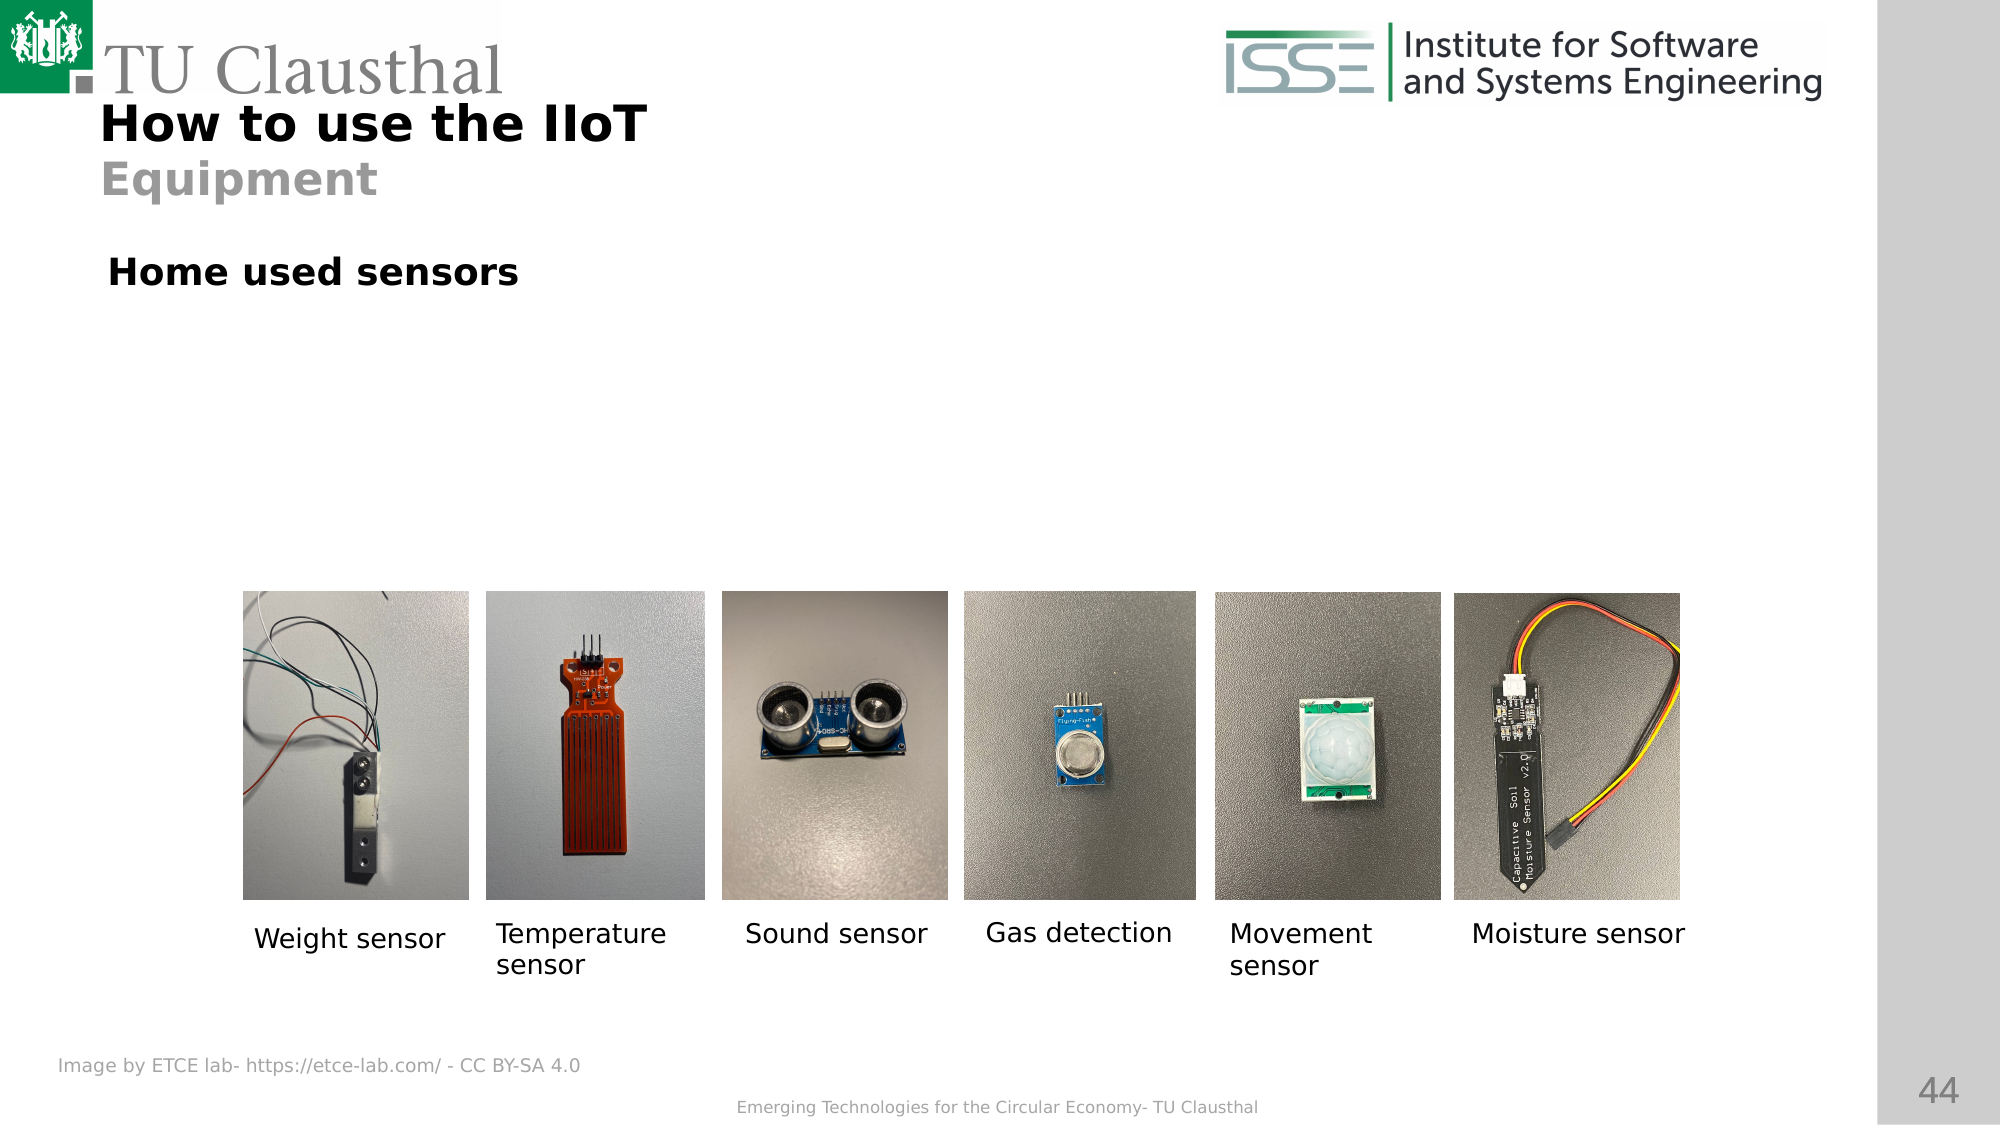

# How to use the IIoT Equipment
Home used sensors
Gas detection
Temperature
sensor
Sound sensor
Movement sensor
Moisture sensor
Weight sensor
Image by ETCE lab- https://etce-lab.com/ - CC BY-SA 4.0